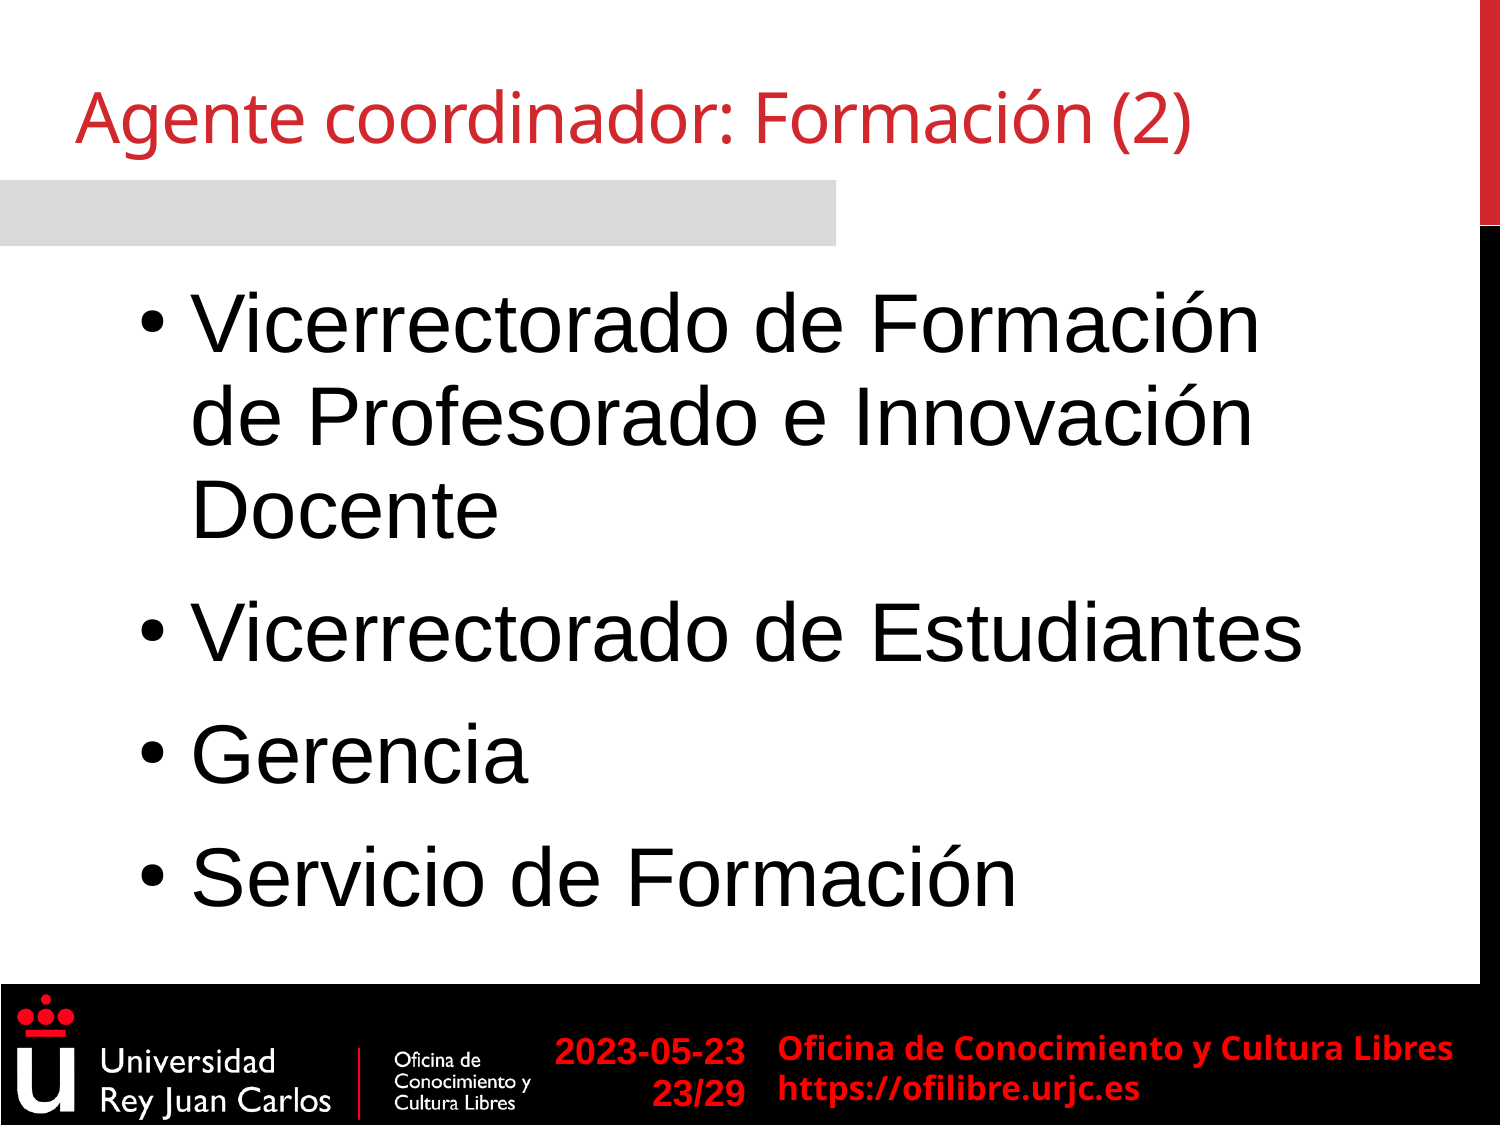

Agente coordinador: Formación (2)
# Vicerrectorado de Formación de Profesorado e Innovación Docente
Vicerrectorado de Estudiantes
Gerencia
Servicio de Formación